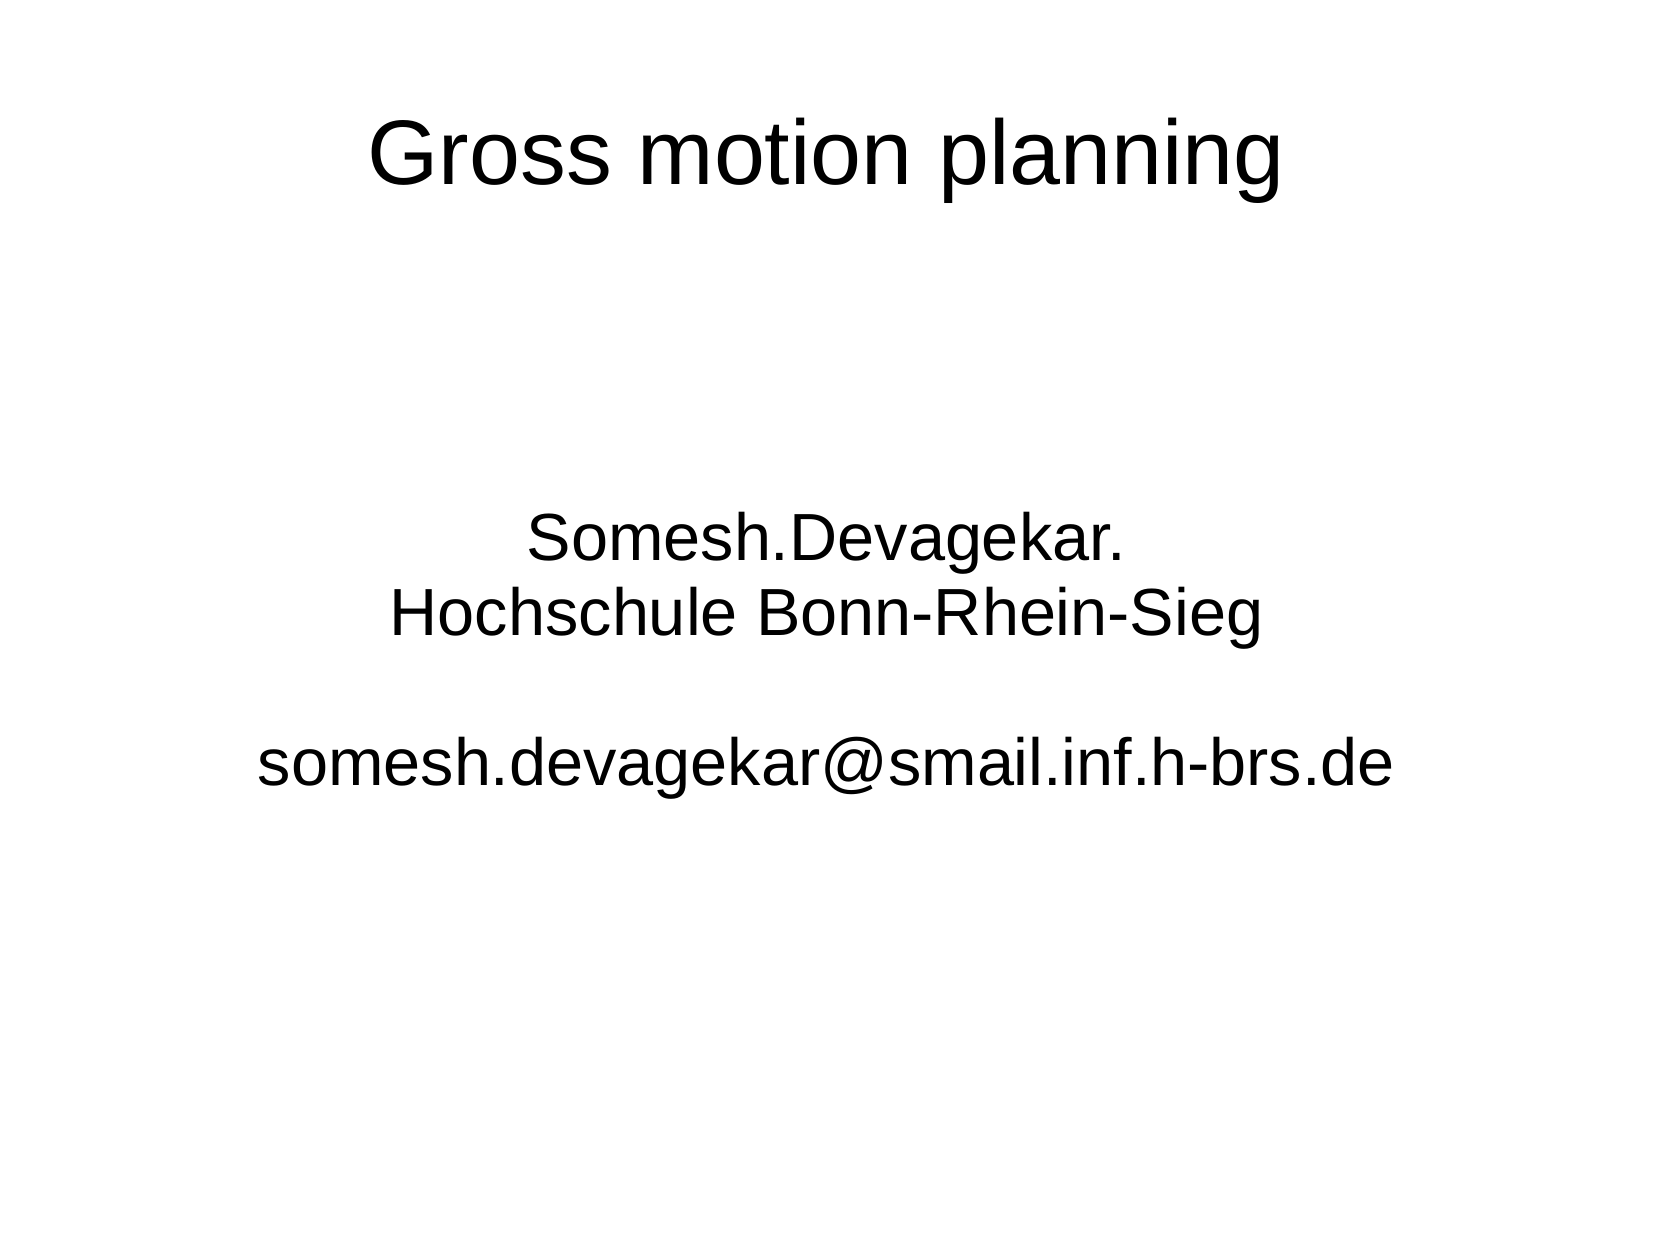

# Gross motion planning
Somesh.Devagekar.
Hochschule Bonn-Rhein-Sieg
somesh.devagekar@smail.inf.h-brs.de